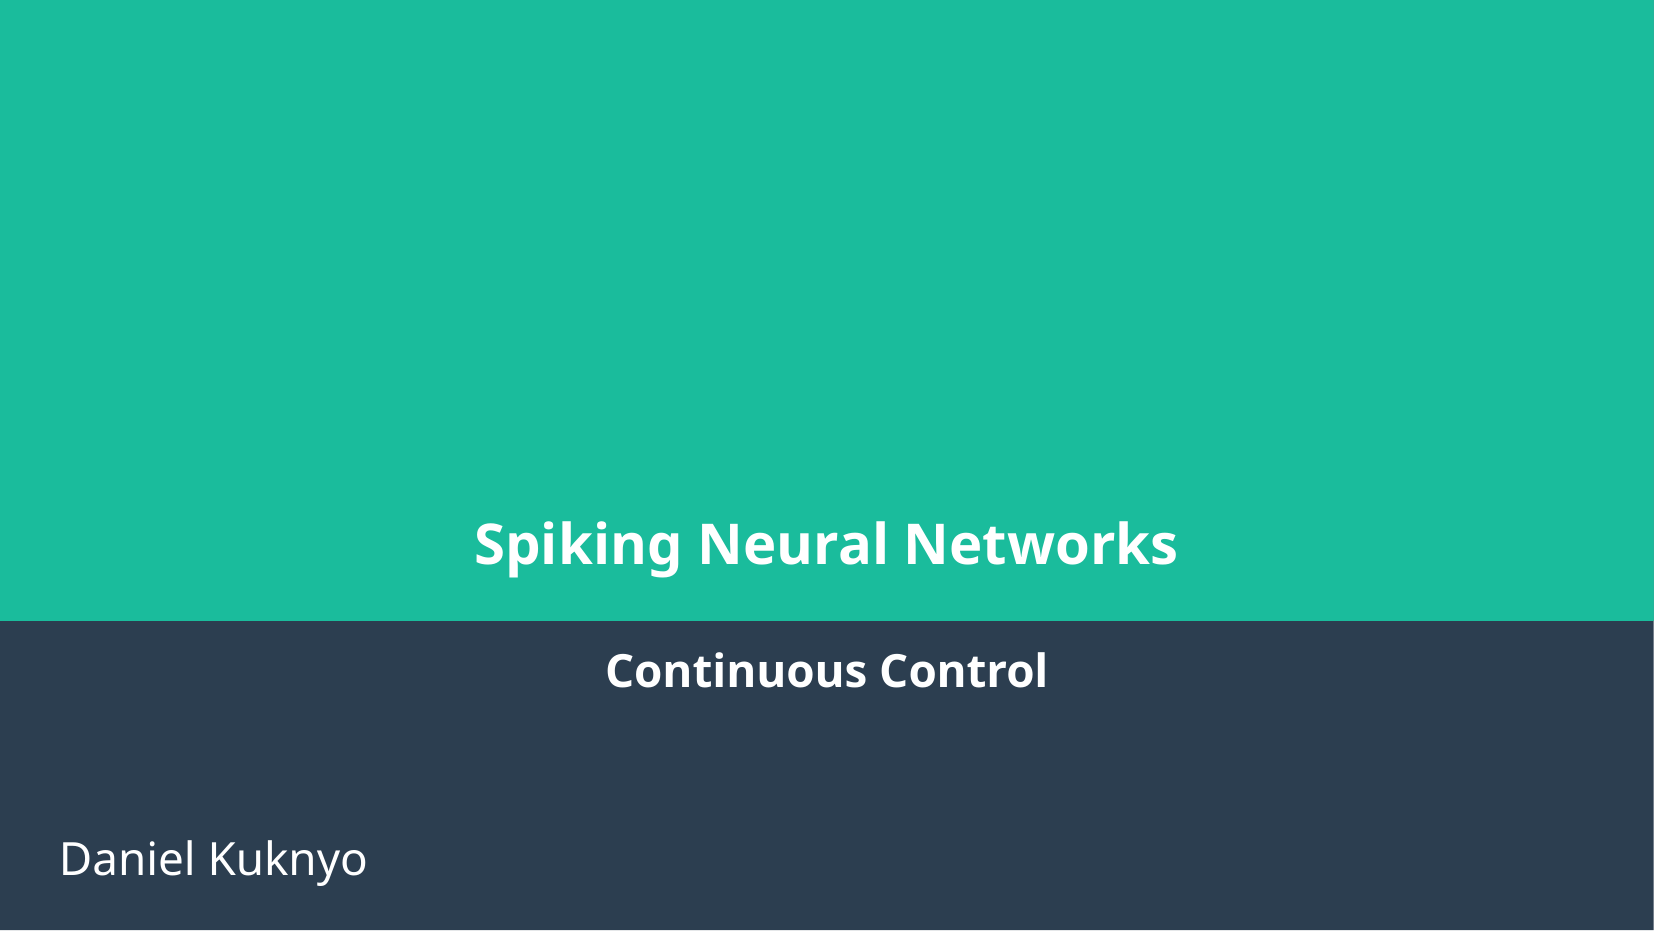

# Spiking Neural Networks
Continuous Control
Daniel Kuknyo